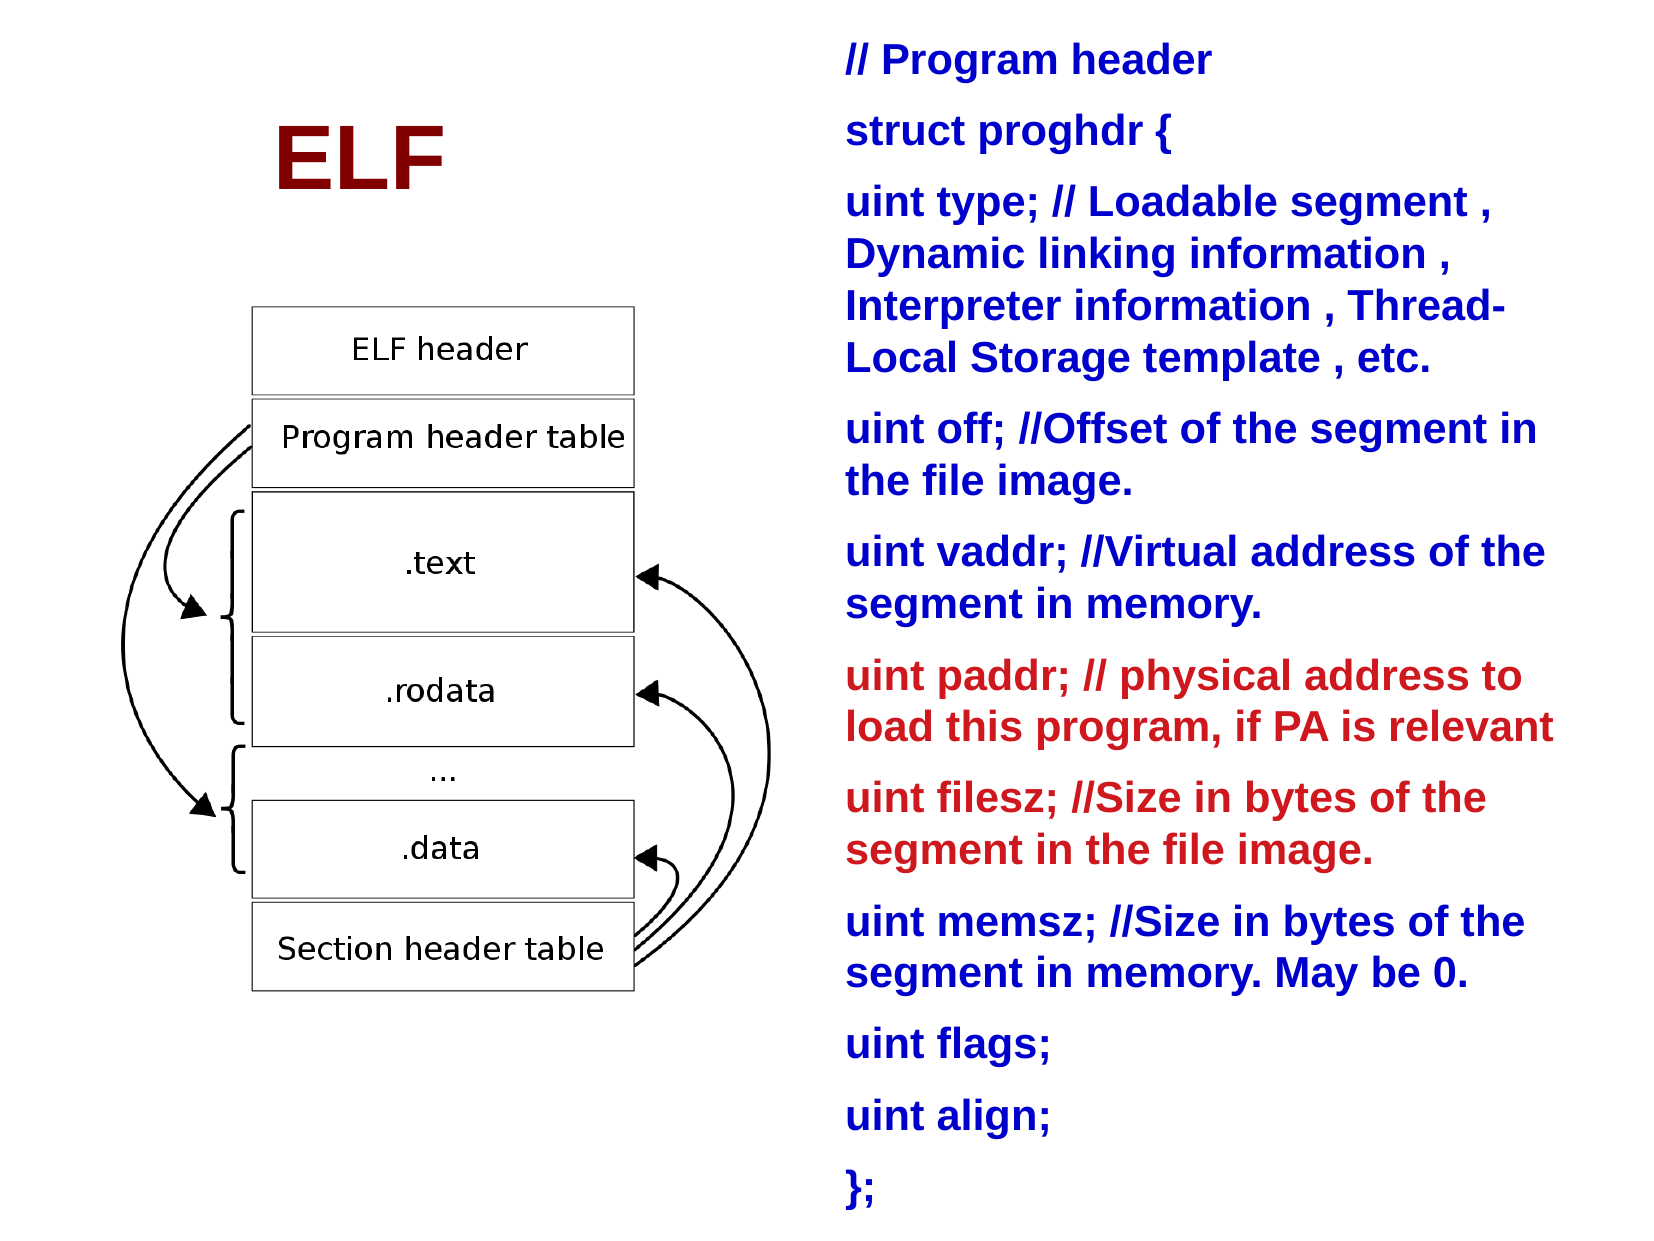

// Program header
struct proghdr {
uint type; // Loadable segment , Dynamic linking information , Interpreter information , Thread-Local Storage template , etc.
uint off; //Offset of the segment in the file image.
uint vaddr; //Virtual address of the segment in memory.
uint paddr; // physical address to load this program, if PA is relevant
uint filesz; //Size in bytes of the segment in the file image.
uint memsz; //Size in bytes of the segment in memory. May be 0.
uint flags;
uint align;
};
# ELF